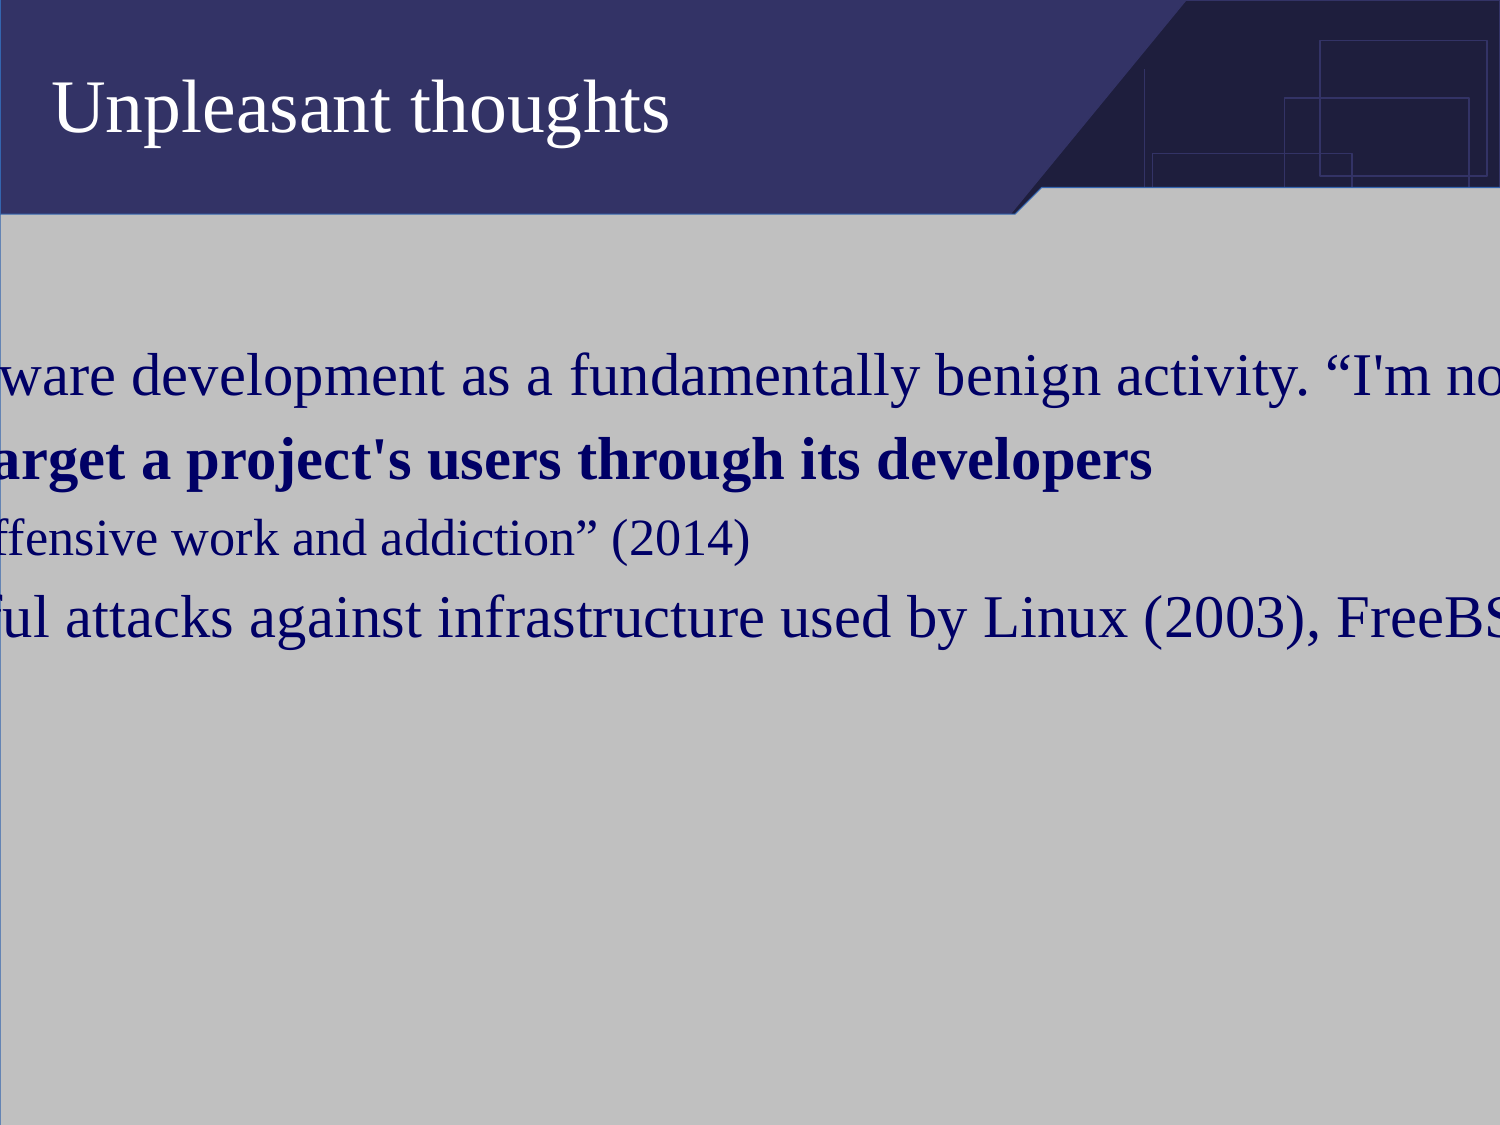

Unpleasant thoughts
We think of software development as a fundamentally benign activity. “I'm not that interesting.”
But attackers target a project's users through its developers
See Dullien “Offensive work and addiction” (2014)
Known successful attacks against infrastructure used by Linux (2003), FreeBSD (2013)